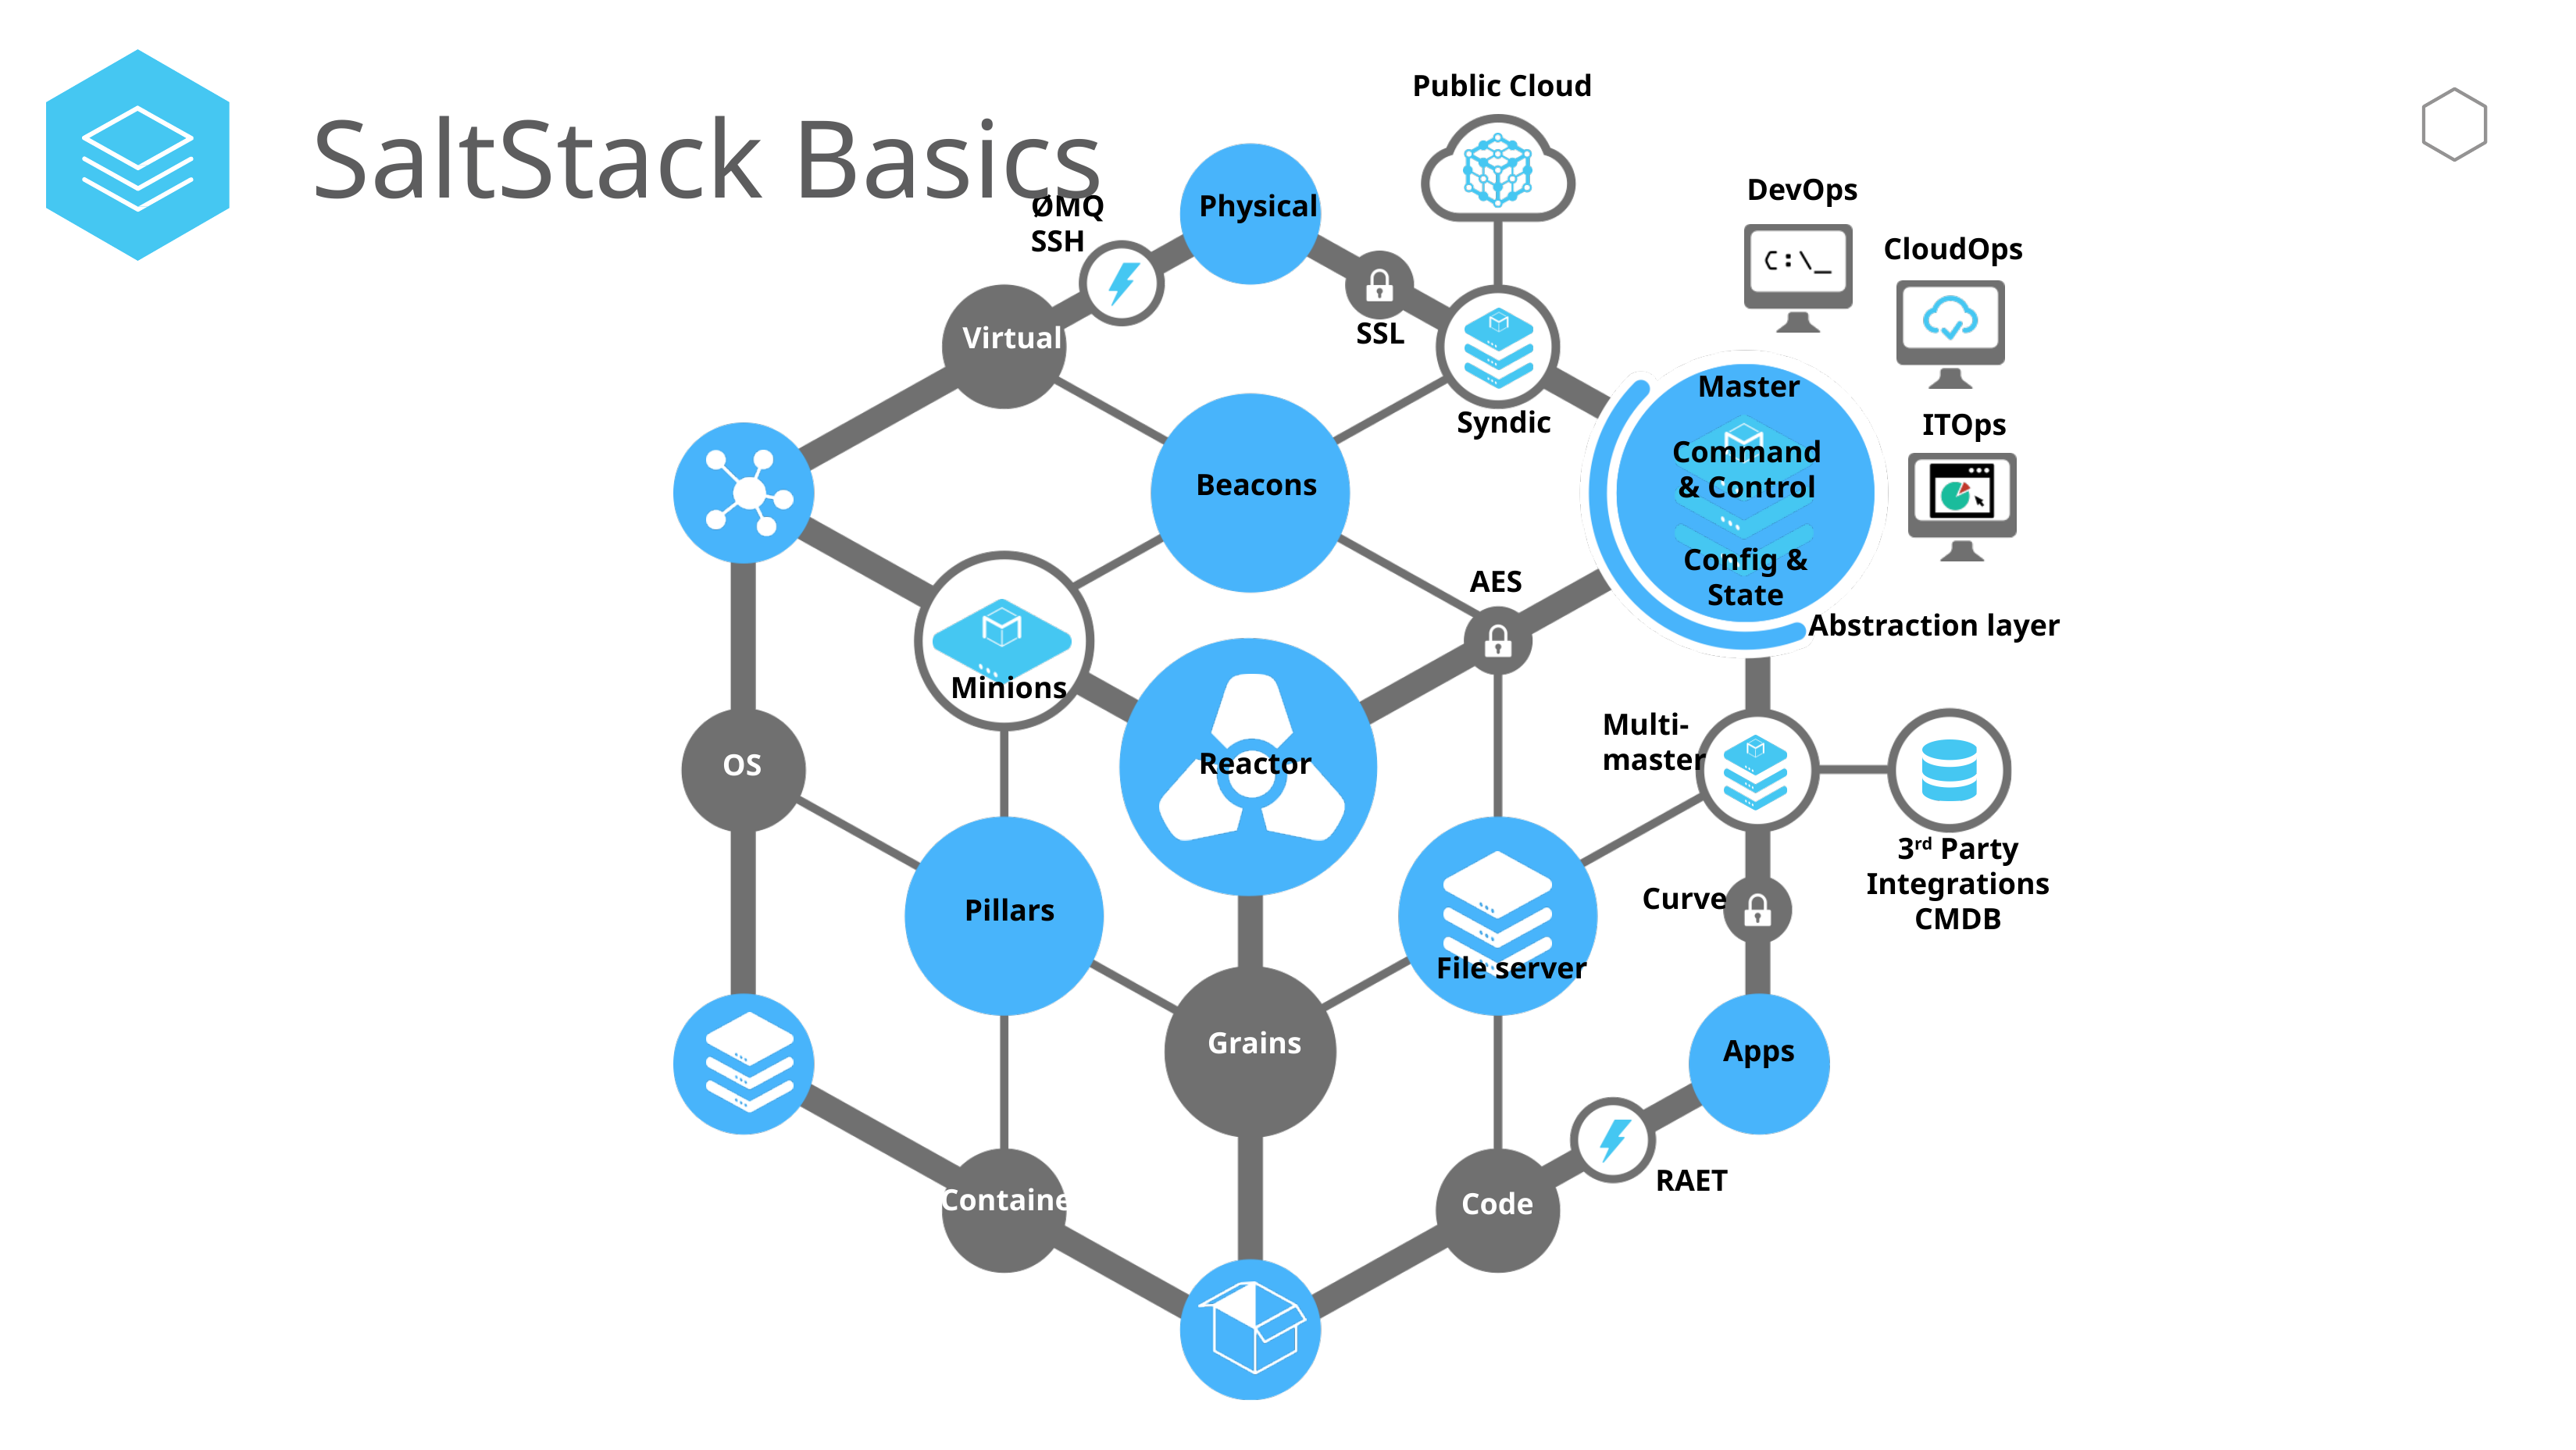

Public Cloud
SaltStack Basics
DevOps
ØMQ
SSH
Physical
CloudOps
SSL
Virtual
Master
Syndic
ITOps
Command
& Control
Beacons
Config &
State
AES
Abstraction layer
Minions
Multi-
master
Reactor
OS
3rd Party
Integrations
CMDB
Curve
Pillars
File server
Grains
Apps
RAET
Containers
Code